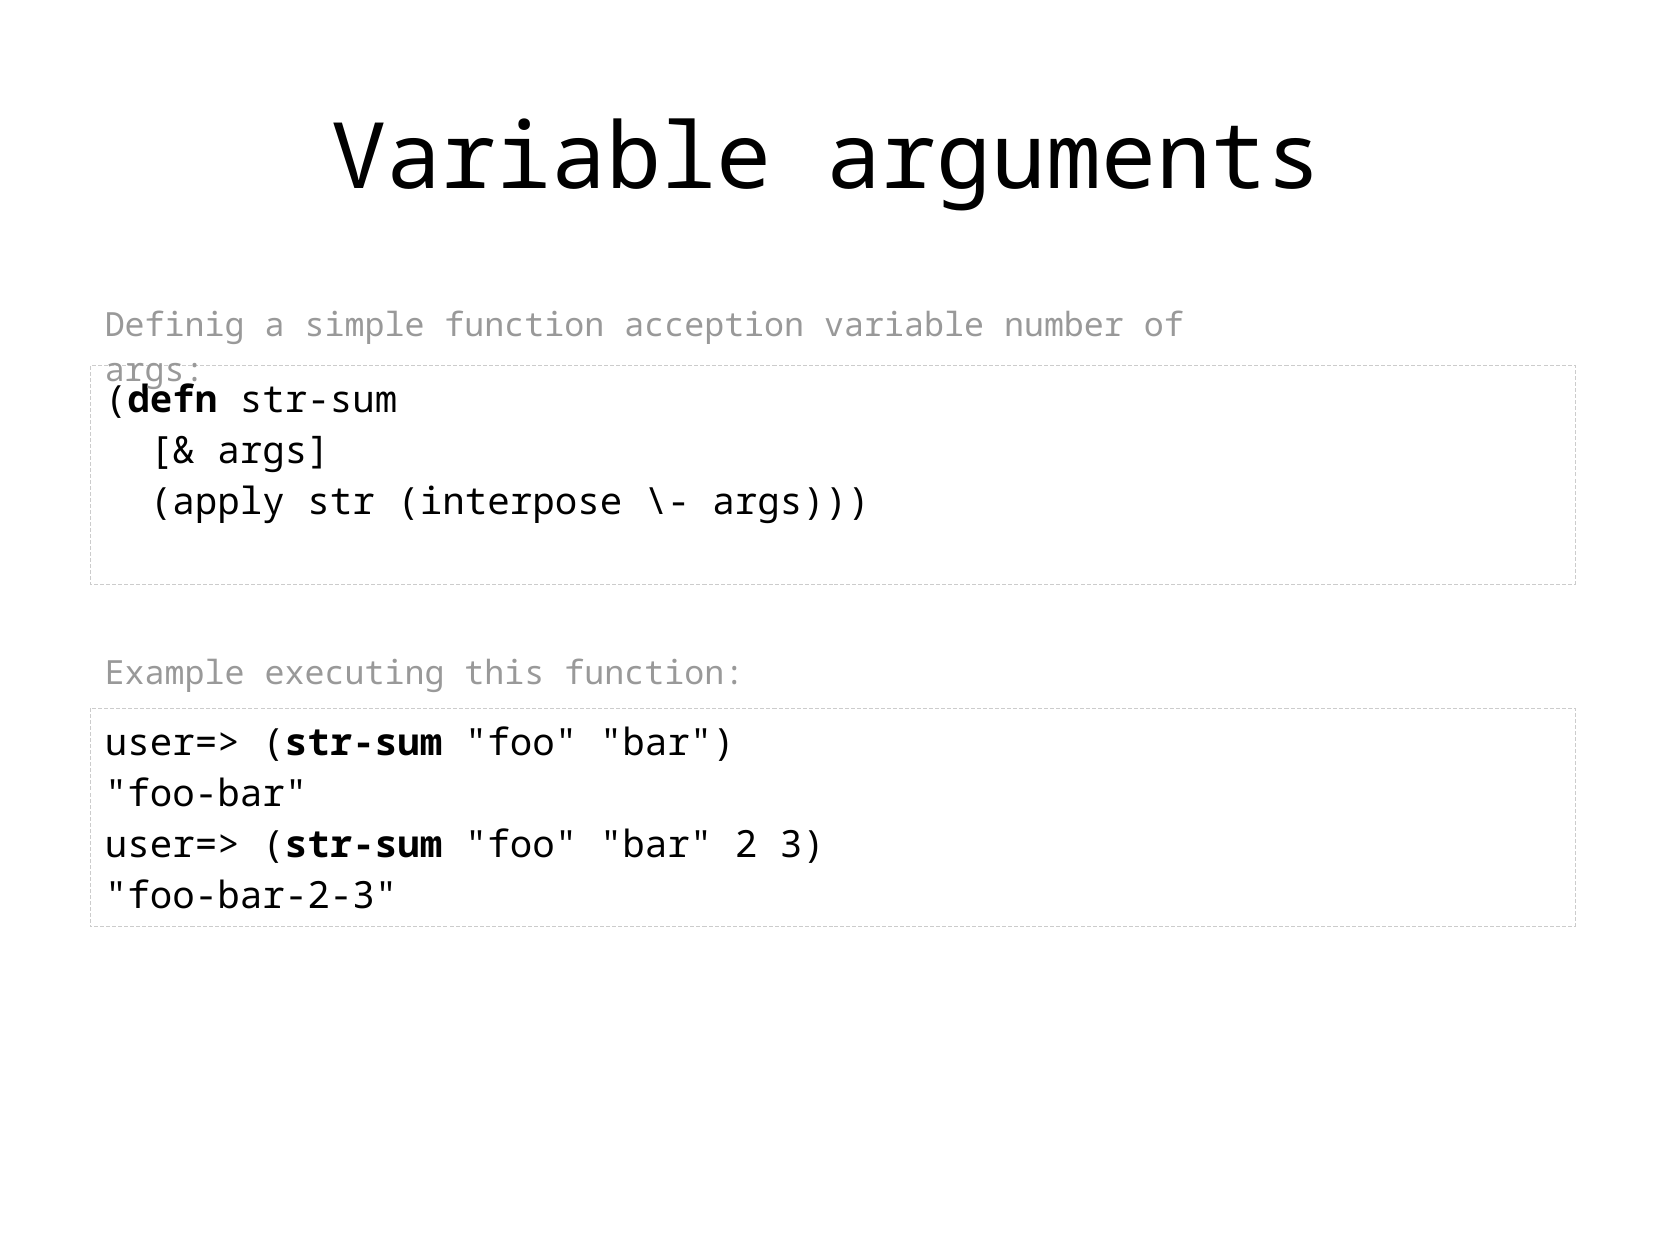

# Variable arguments
Definig a simple function acception variable number of args:
(defn str-sum
 [& args]
 (apply str (interpose \- args)))
Example executing this function:
user=> (str-sum "foo" "bar")
"foo-bar"
user=> (str-sum "foo" "bar" 2 3)
"foo-bar-2-3"